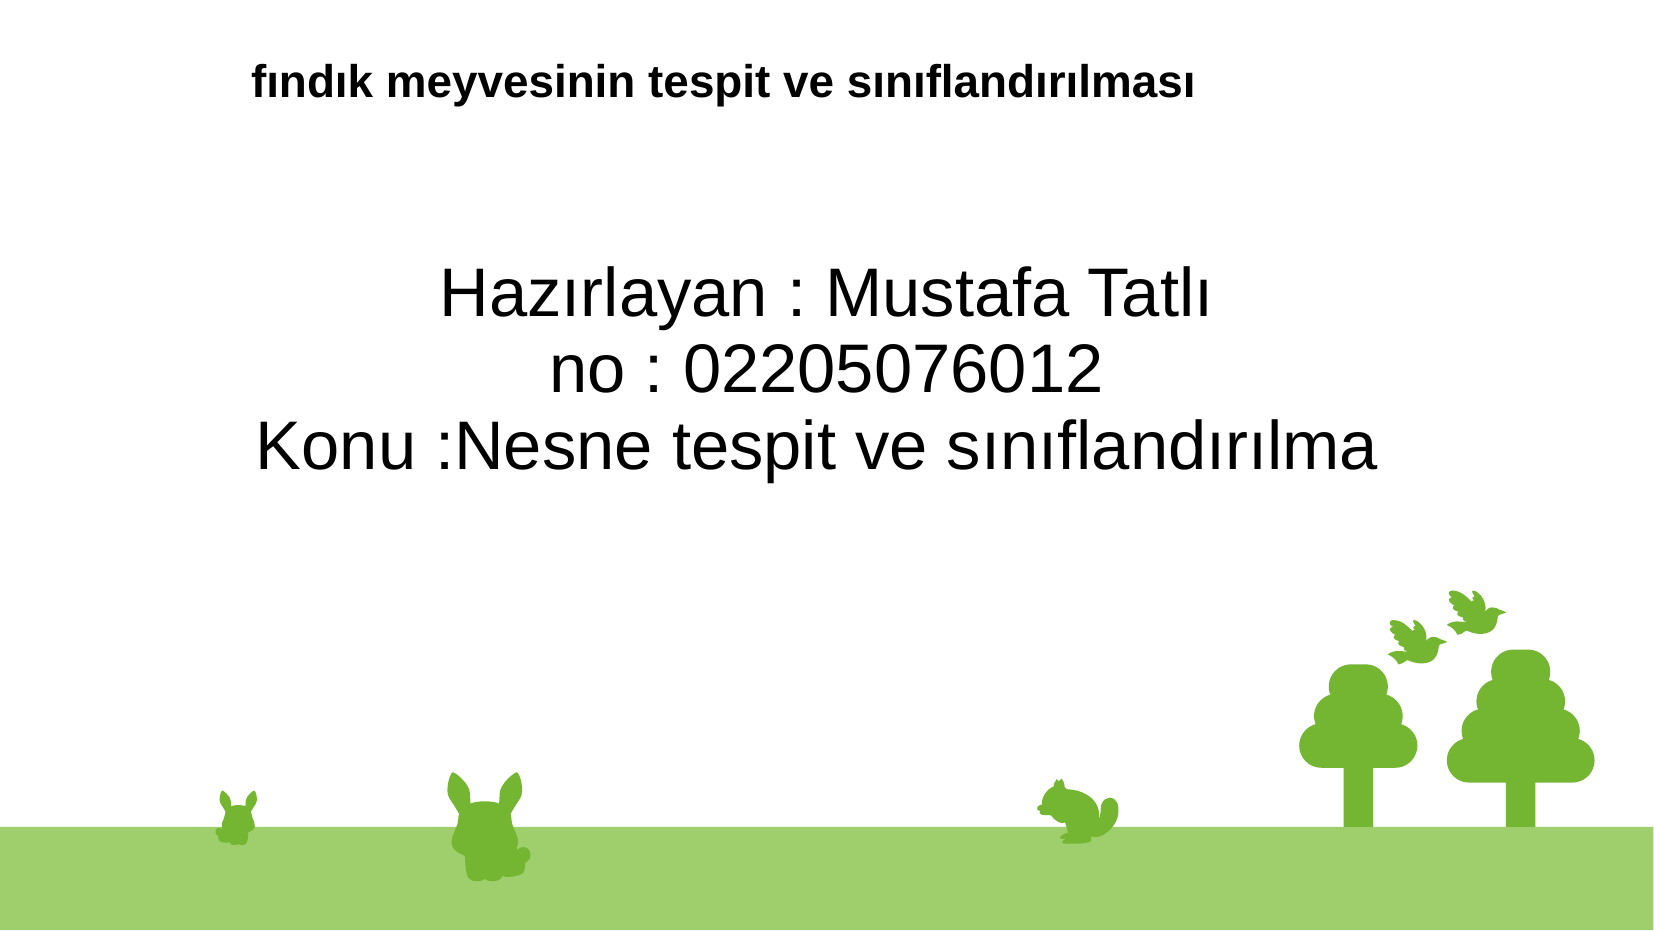

fındık meyvesinin tespit ve sınıflandırılması
# Hazırlayan : Mustafa Tatlı no : 02205076012 Konu :Nesne tespit ve sınıflandırılma